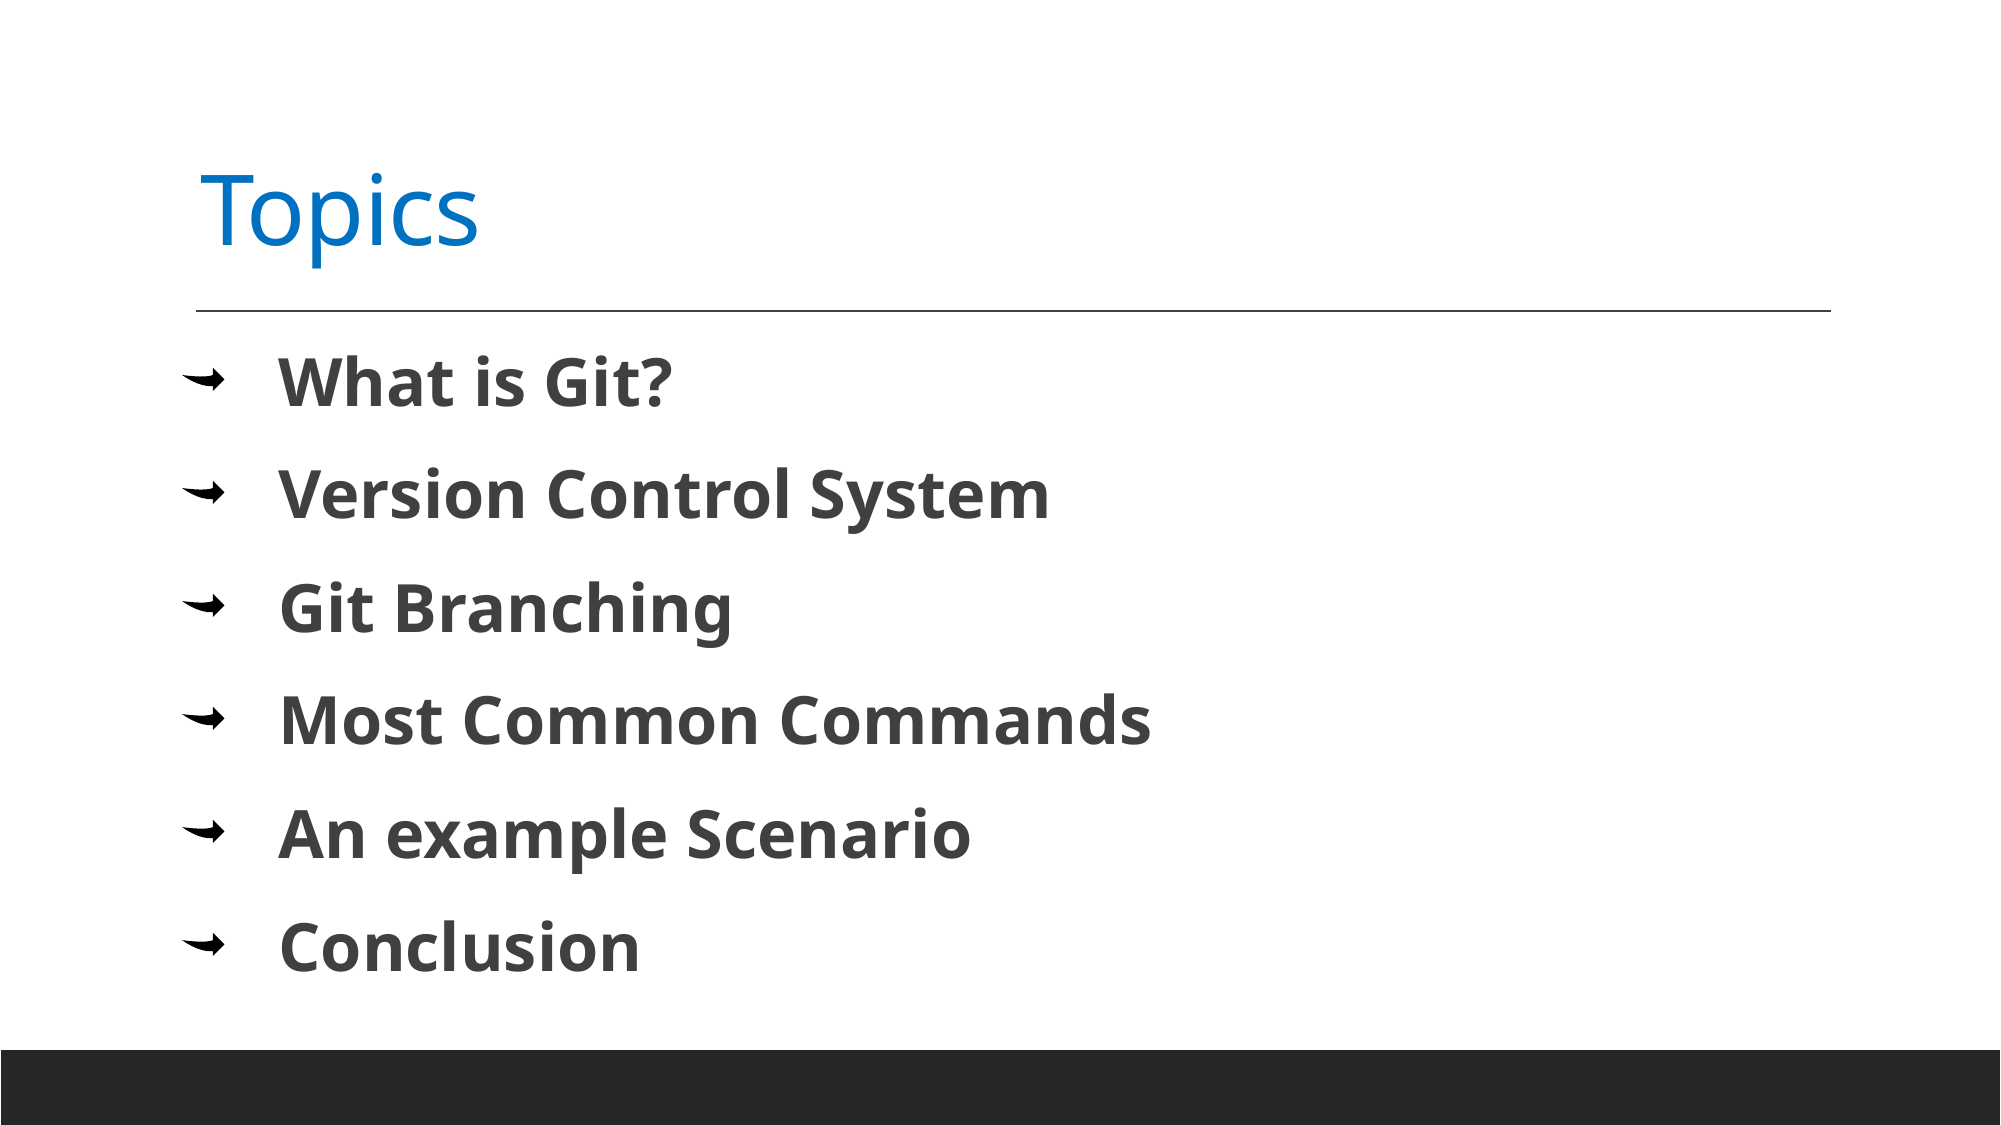

# Topics
 What is Git?
 Version Control System
 Git Branching
 Most Common Commands
 An example Scenario
 Conclusion